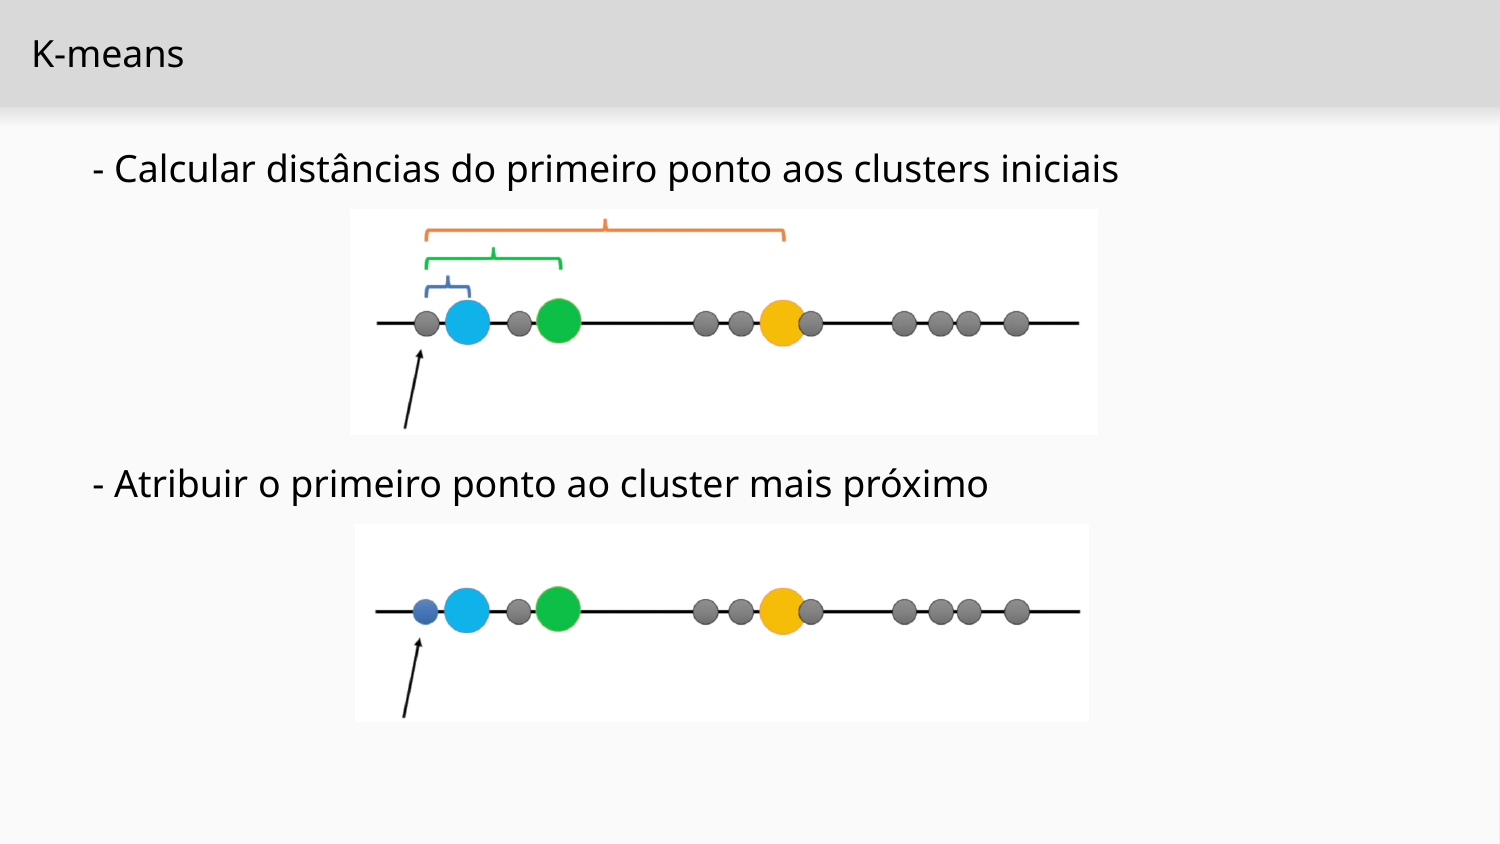

# K-means
- Calcular distâncias do primeiro ponto aos clusters iniciais
- Atribuir o primeiro ponto ao cluster mais próximo